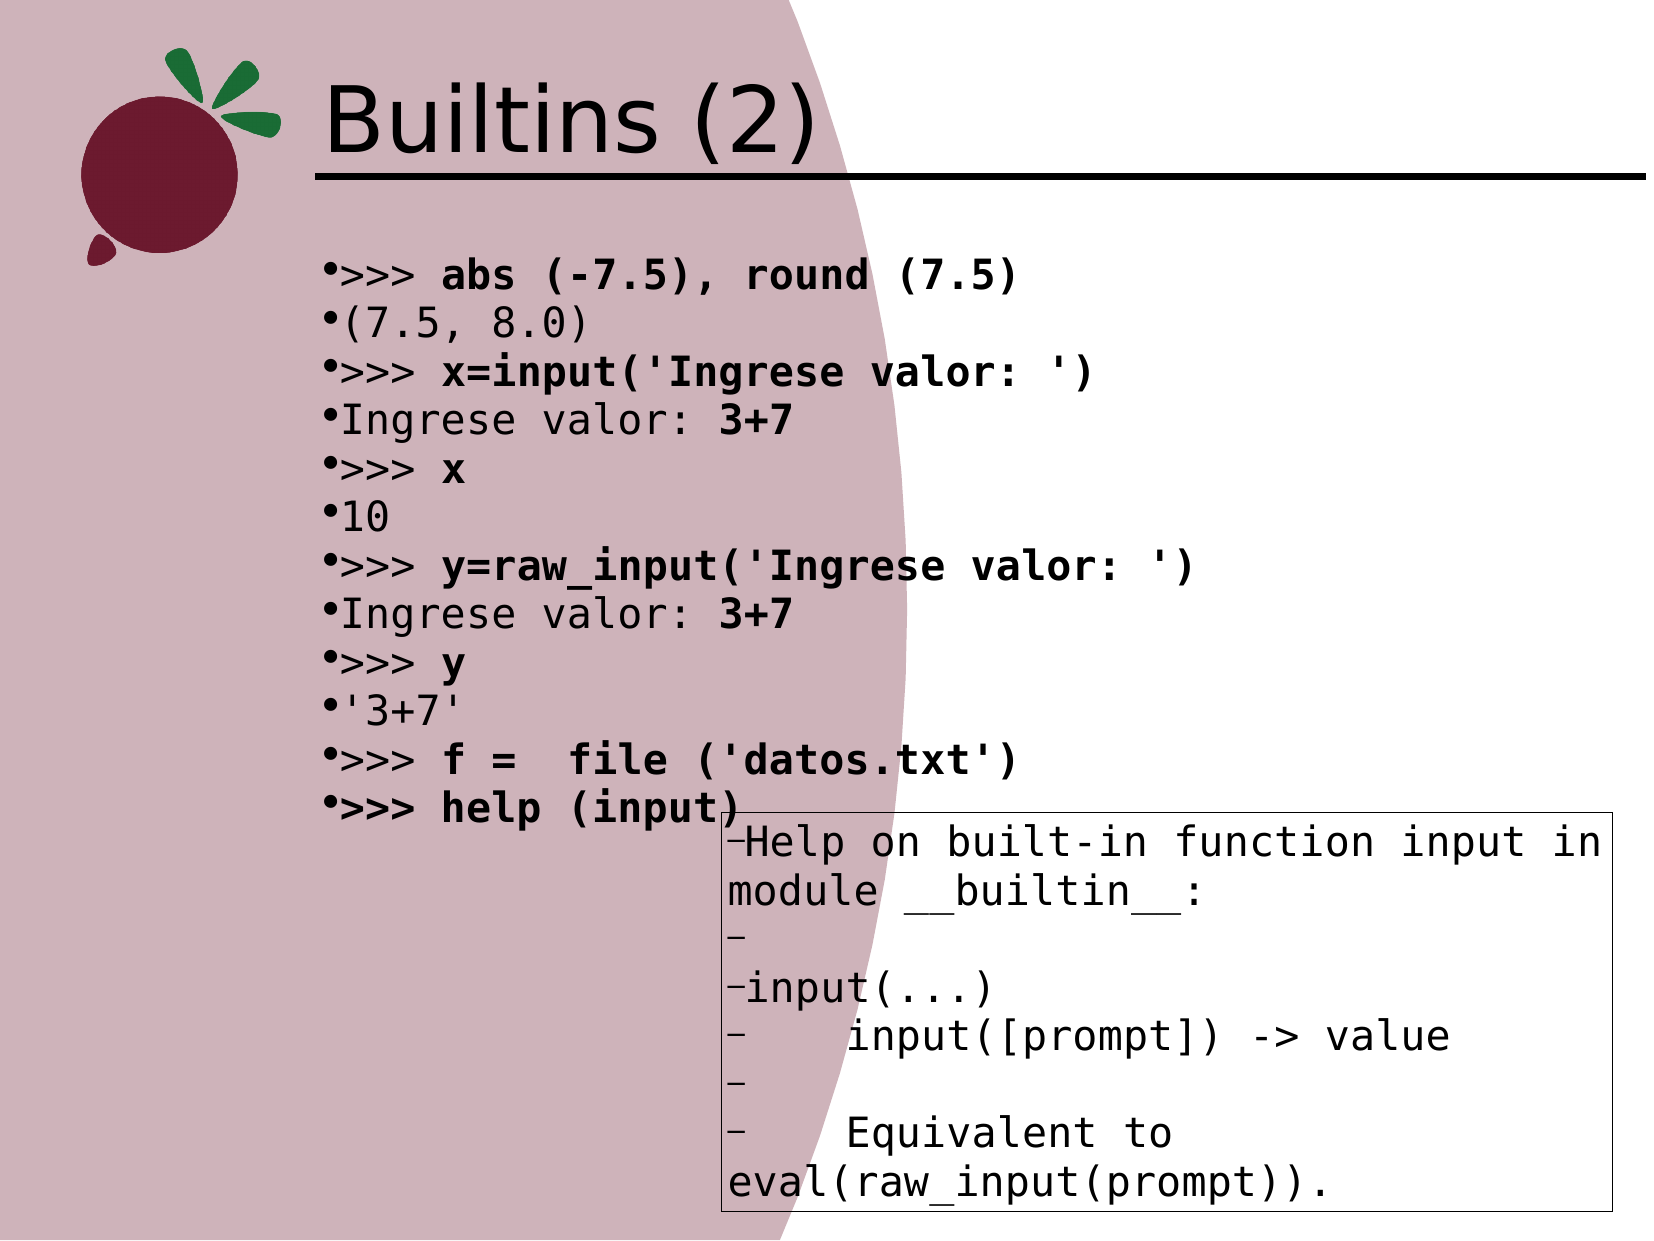

# Builtins (2)
>>> abs (-7.5), round (7.5)
(7.5, 8.0)
>>> x=input('Ingrese valor: ')
Ingrese valor: 3+7
>>> x
10
>>> y=raw_input('Ingrese valor: ')
Ingrese valor: 3+7
>>> y
'3+7'
>>> f = file ('datos.txt')
>>> help (input)
Help on built-in function input in module __builtin__:
input(...)
 input([prompt]) -> value
 Equivalent to eval(raw_input(prompt)).